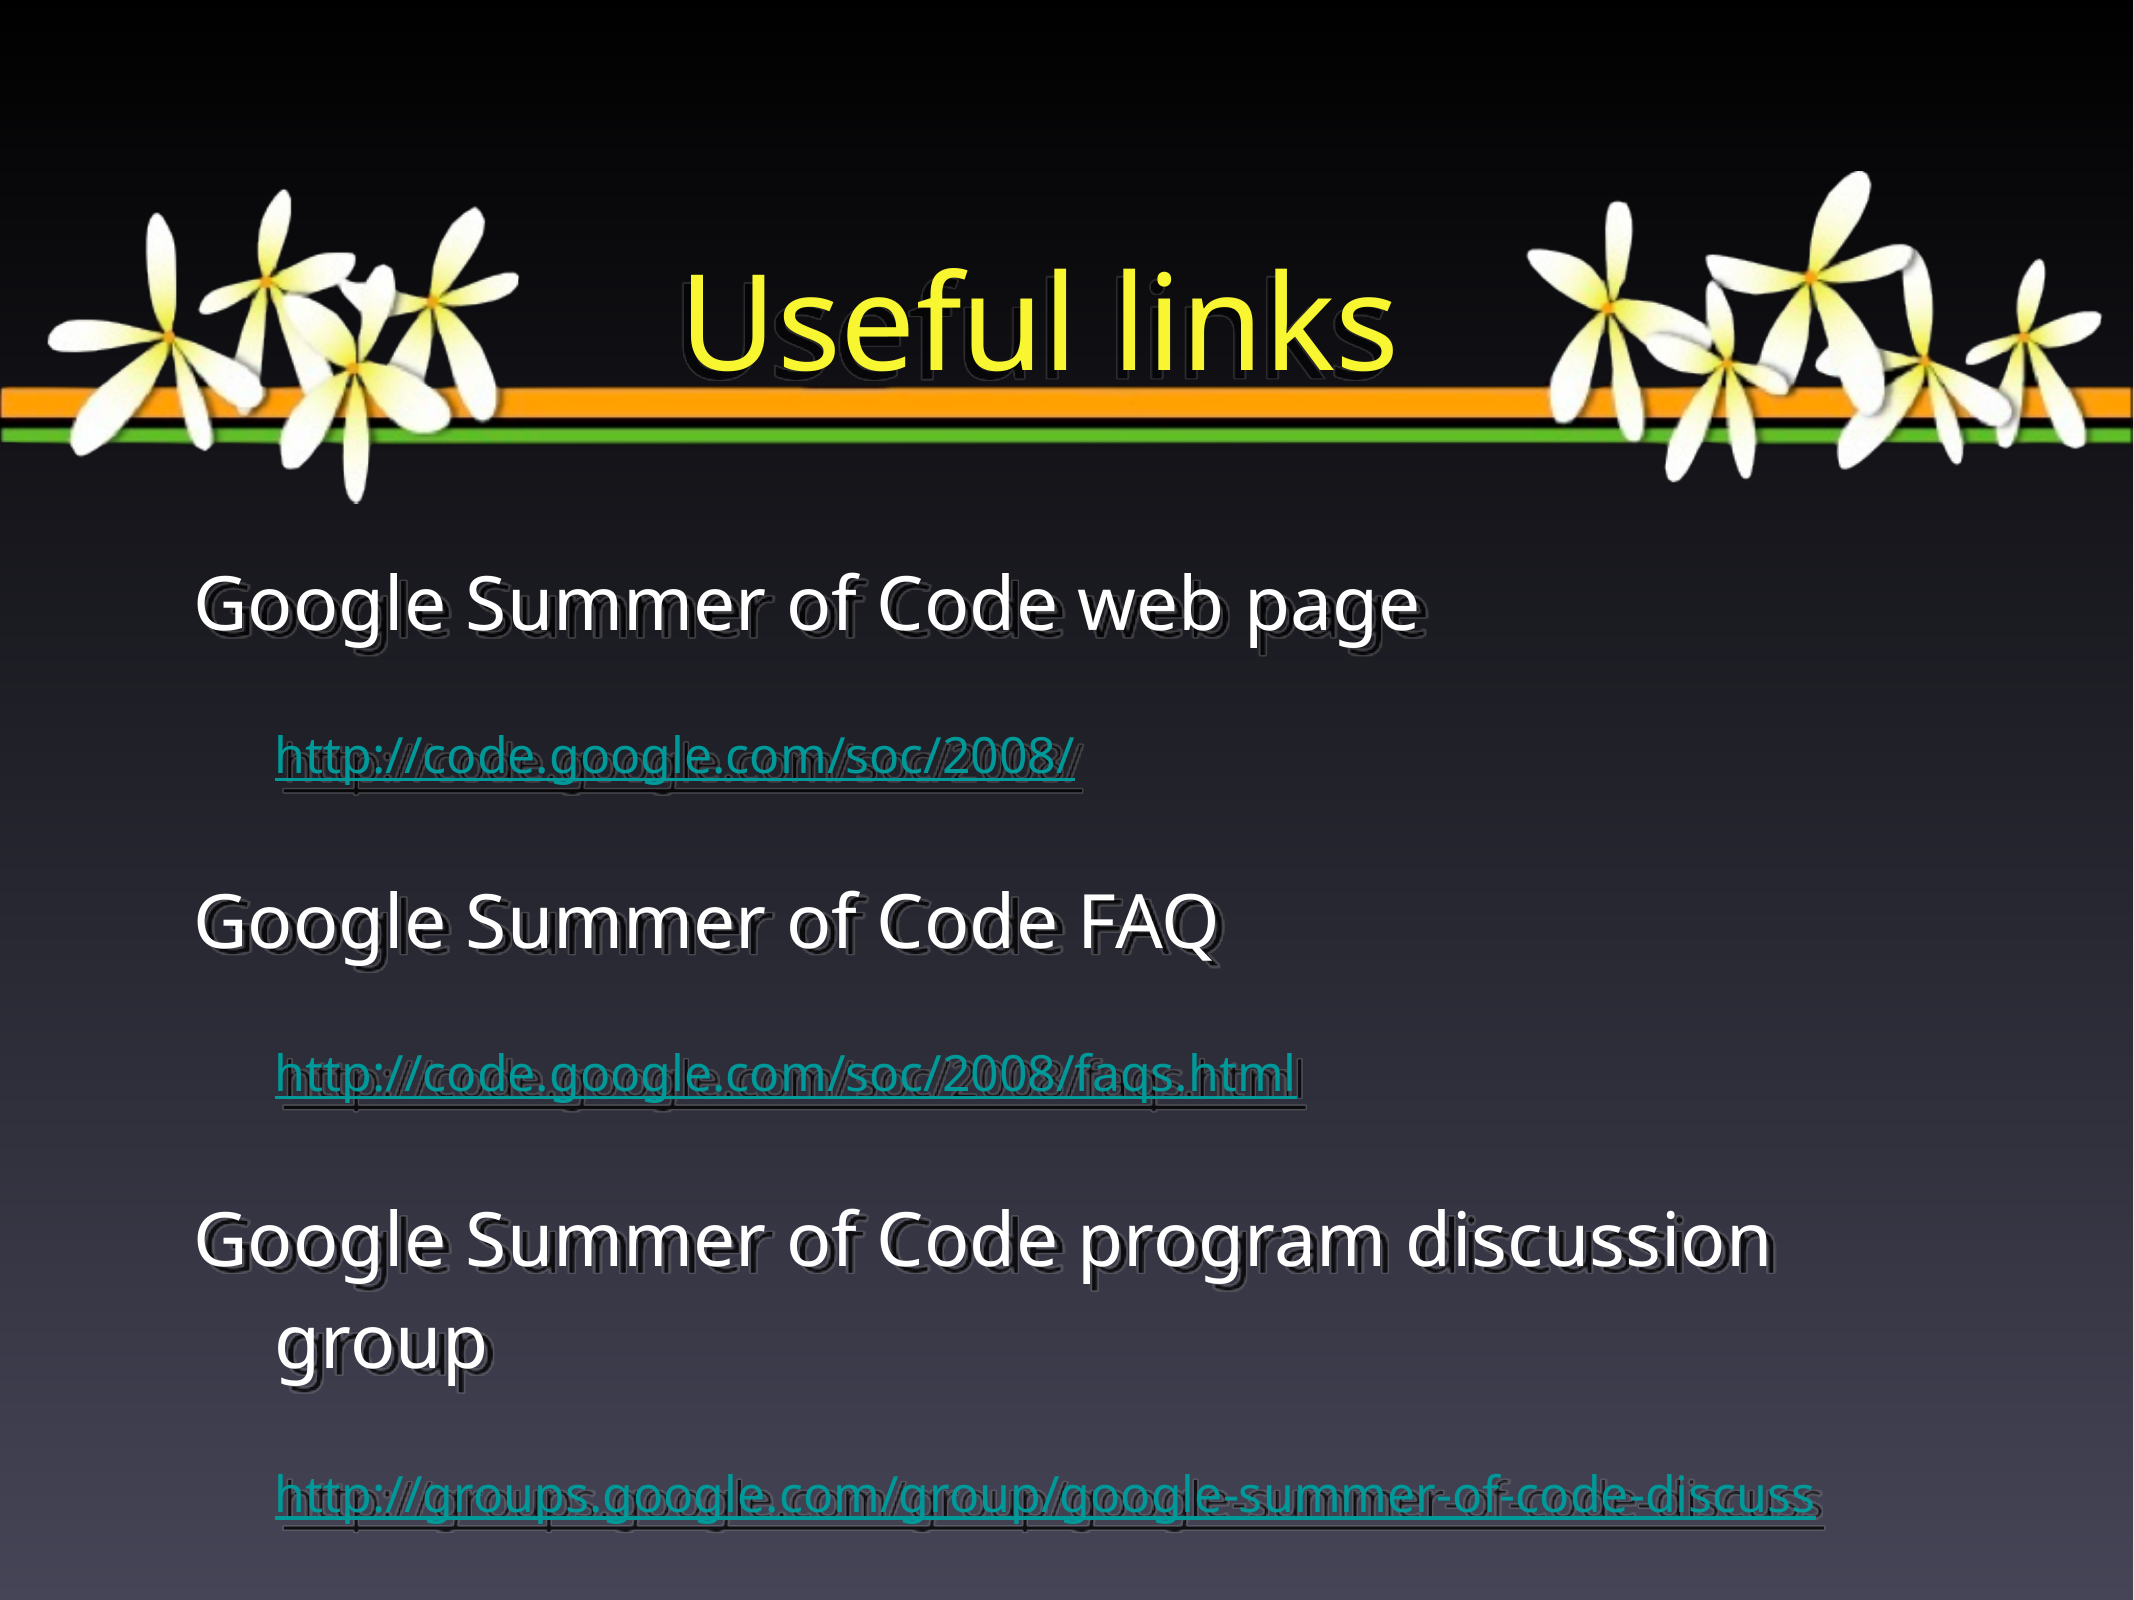

# Useful links
Google Summer of Code web page
http://code.google.com/soc/2008/
Google Summer of Code FAQ
http://code.google.com/soc/2008/faqs.html
Google Summer of Code program discussion group
http://groups.google.com/group/google-summer-of-code-discuss
Chat with us at IRC Freenode #gsoc channel